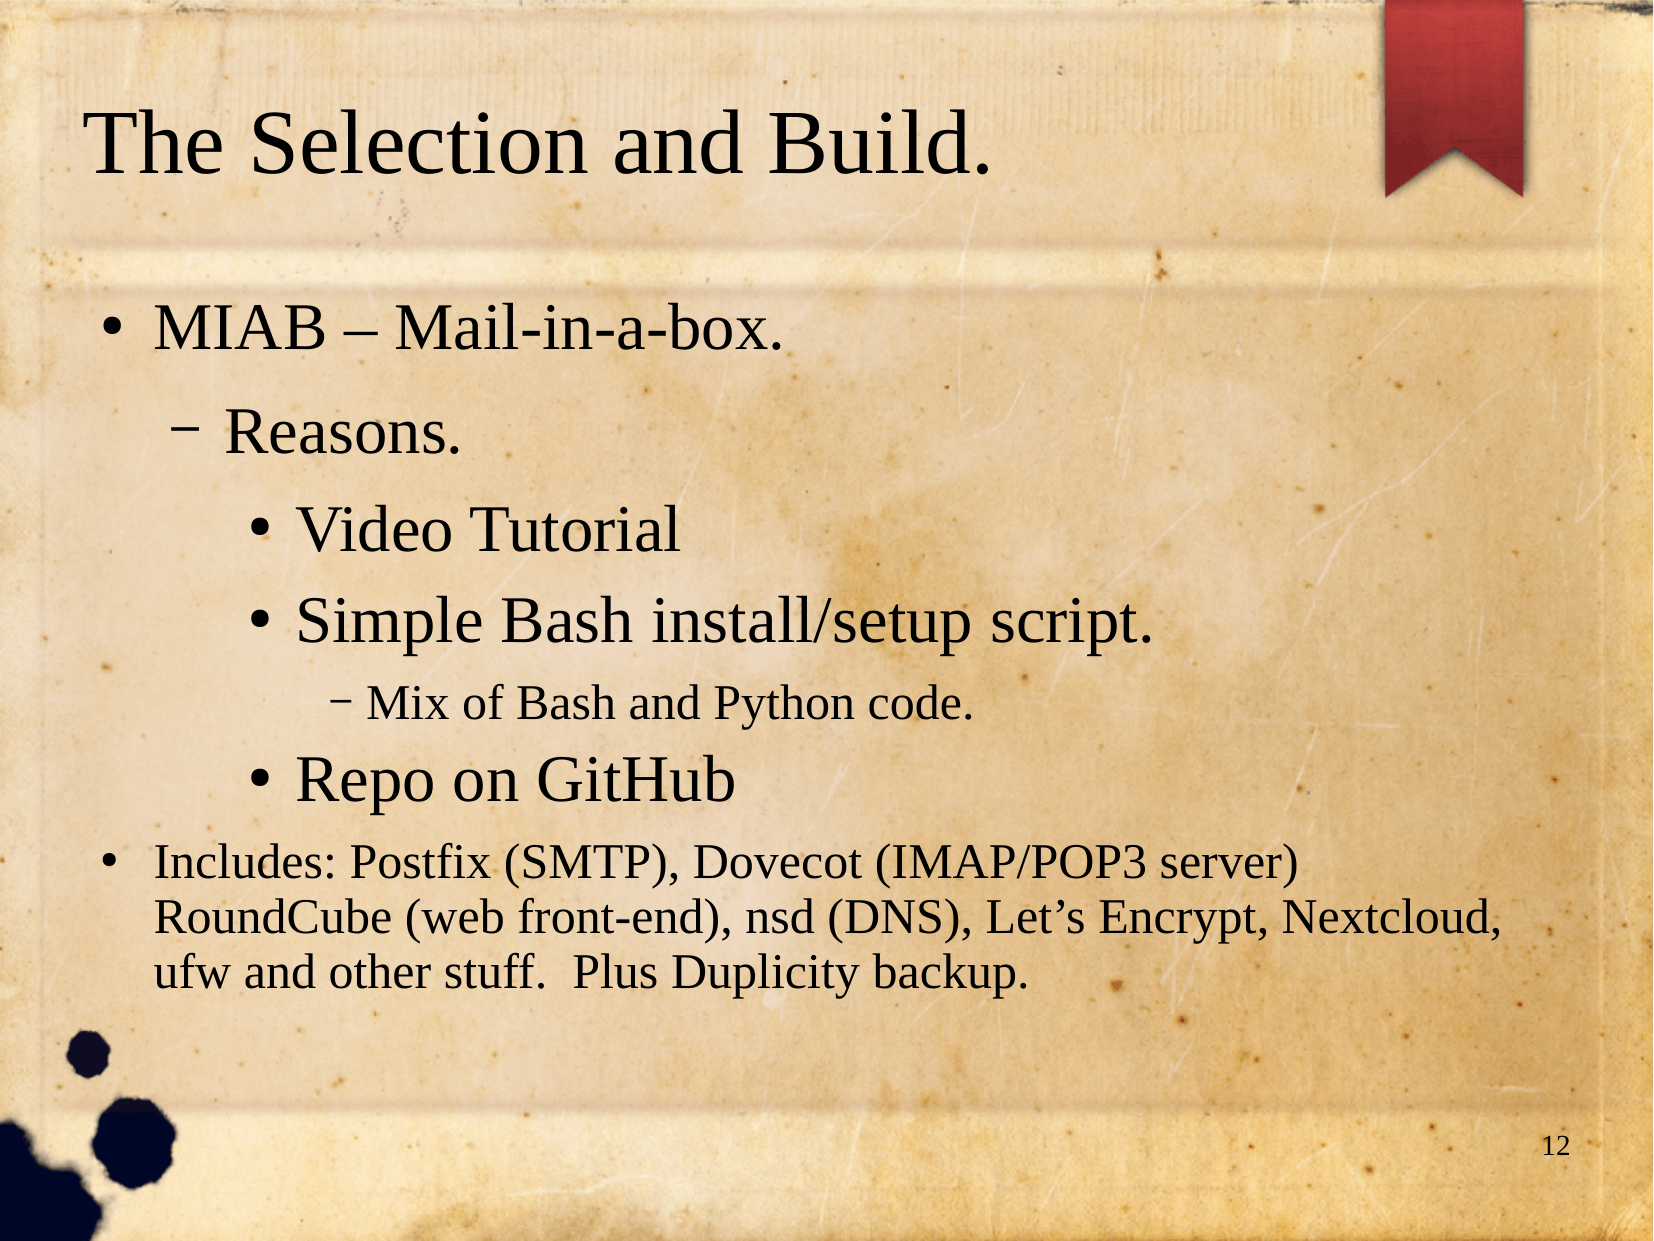

# The Selection and Build.
MIAB – Mail-in-a-box.
Reasons.
Video Tutorial
Simple Bash install/setup script.
Mix of Bash and Python code.
Repo on GitHub
Includes: Postfix (SMTP), Dovecot (IMAP/POP3 server) RoundCube (web front-end), nsd (DNS), Let’s Encrypt, Nextcloud, ufw and other stuff. Plus Duplicity backup.
12